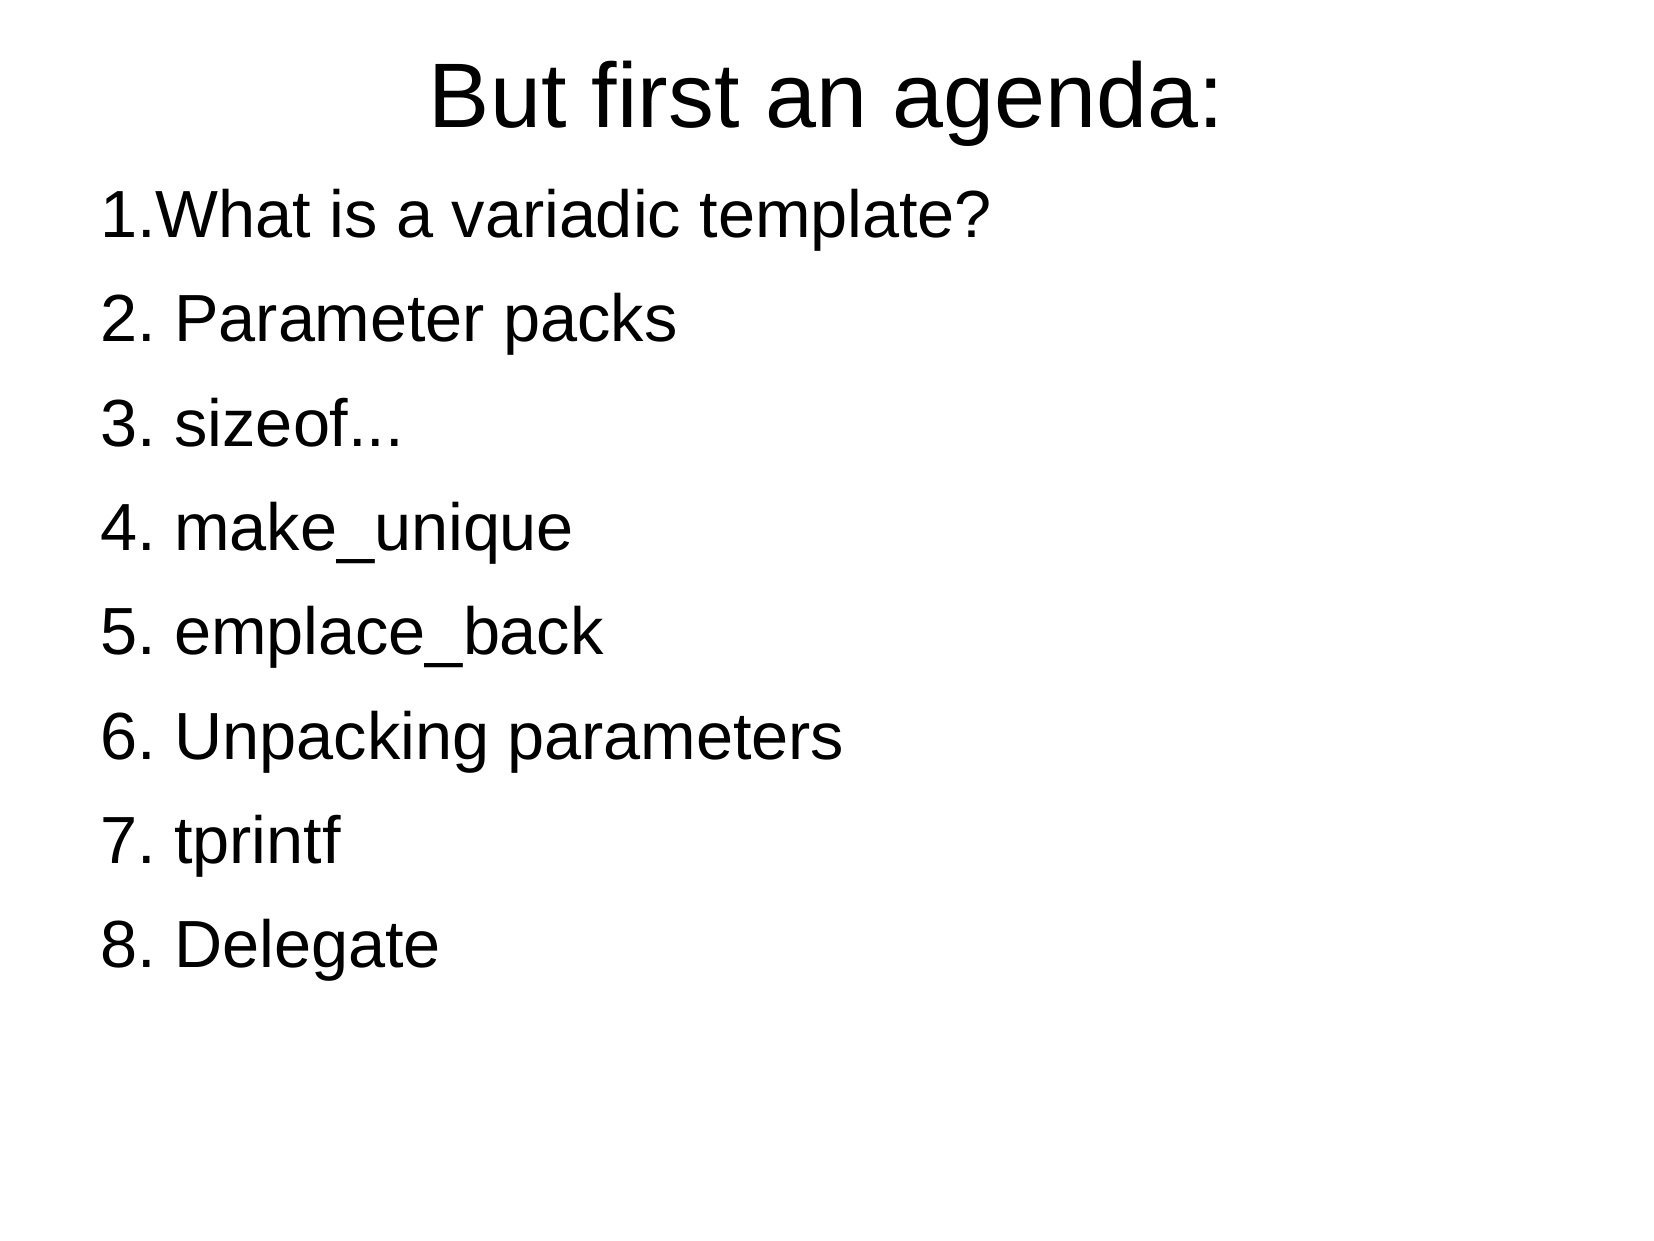

# But first an agenda:
What is a variadic template?
 Parameter packs
 sizeof...
 make_unique
 emplace_back
 Unpacking parameters
 tprintf
 Delegate